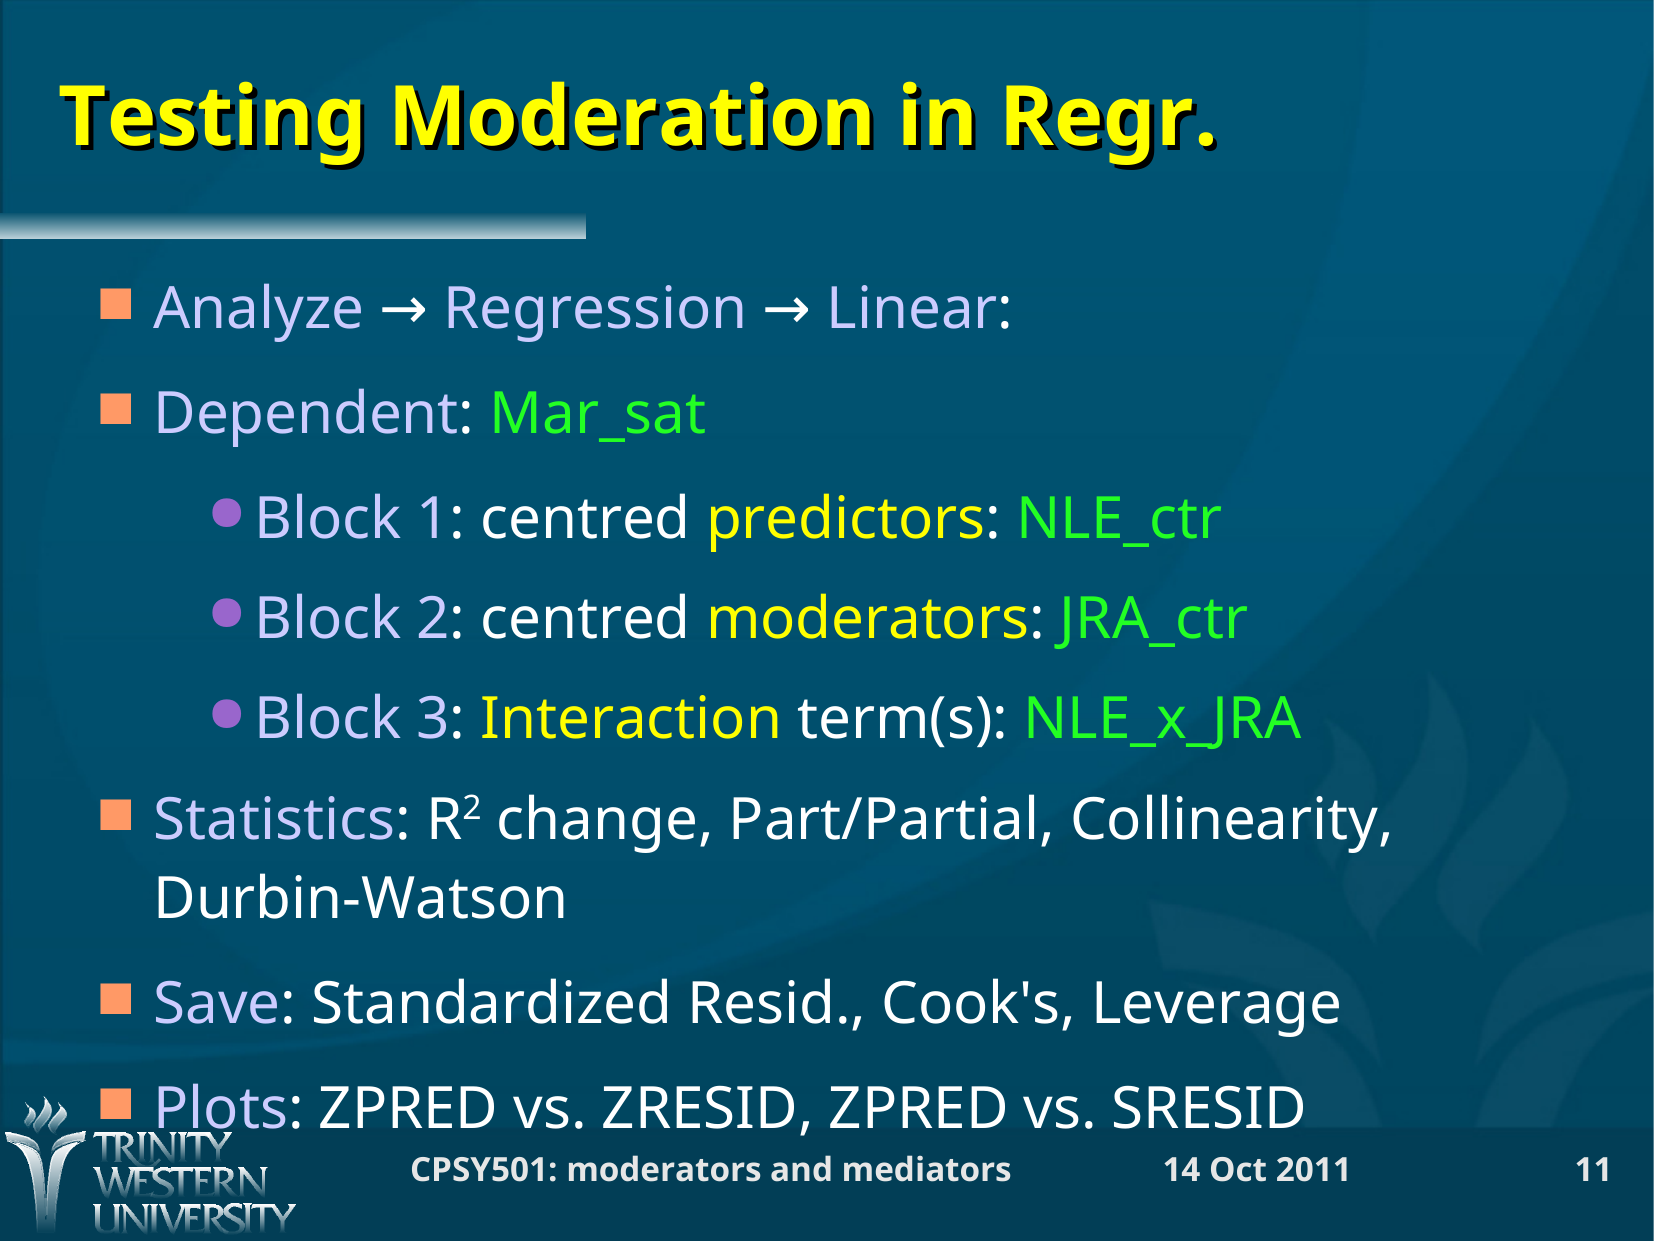

# Testing Moderation in Regr.
Analyze → Regression → Linear:
Dependent: Mar_sat
Block 1: centred predictors: NLE_ctr
Block 2: centred moderators: JRA_ctr
Block 3: Interaction term(s): NLE_x_JRA
Statistics: R2 change, Part/Partial, Collinearity, Durbin-Watson
Save: Standardized Resid., Cook's, Leverage
Plots: ZPRED vs. ZRESID, ZPRED vs. SRESID
CPSY501: moderators and mediators
14 Oct 2011
11